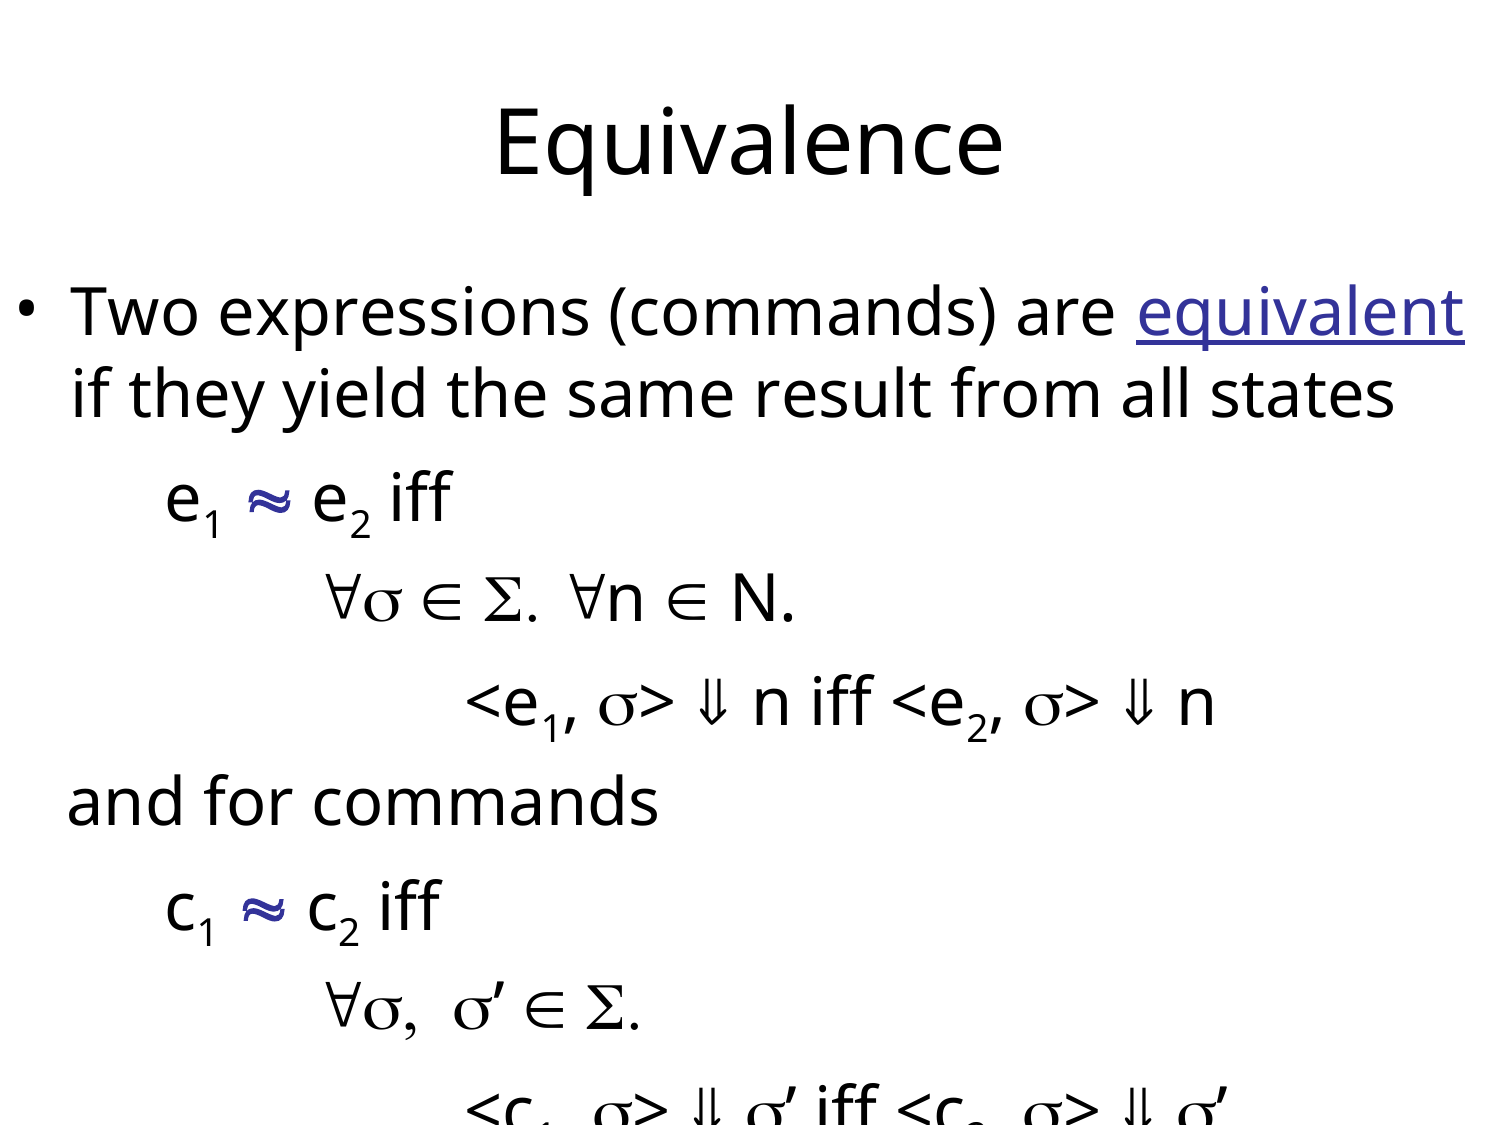

# Equivalence
Two expressions (commands) are equivalent if they yield the same result from all states
		e1  e2 iff
			   n  N.
				<e1, >  n iff <e2, >  n
 and for commands
		c1  c2 iff
			’  
				<c1, >  ’ iff <c2, >  ’